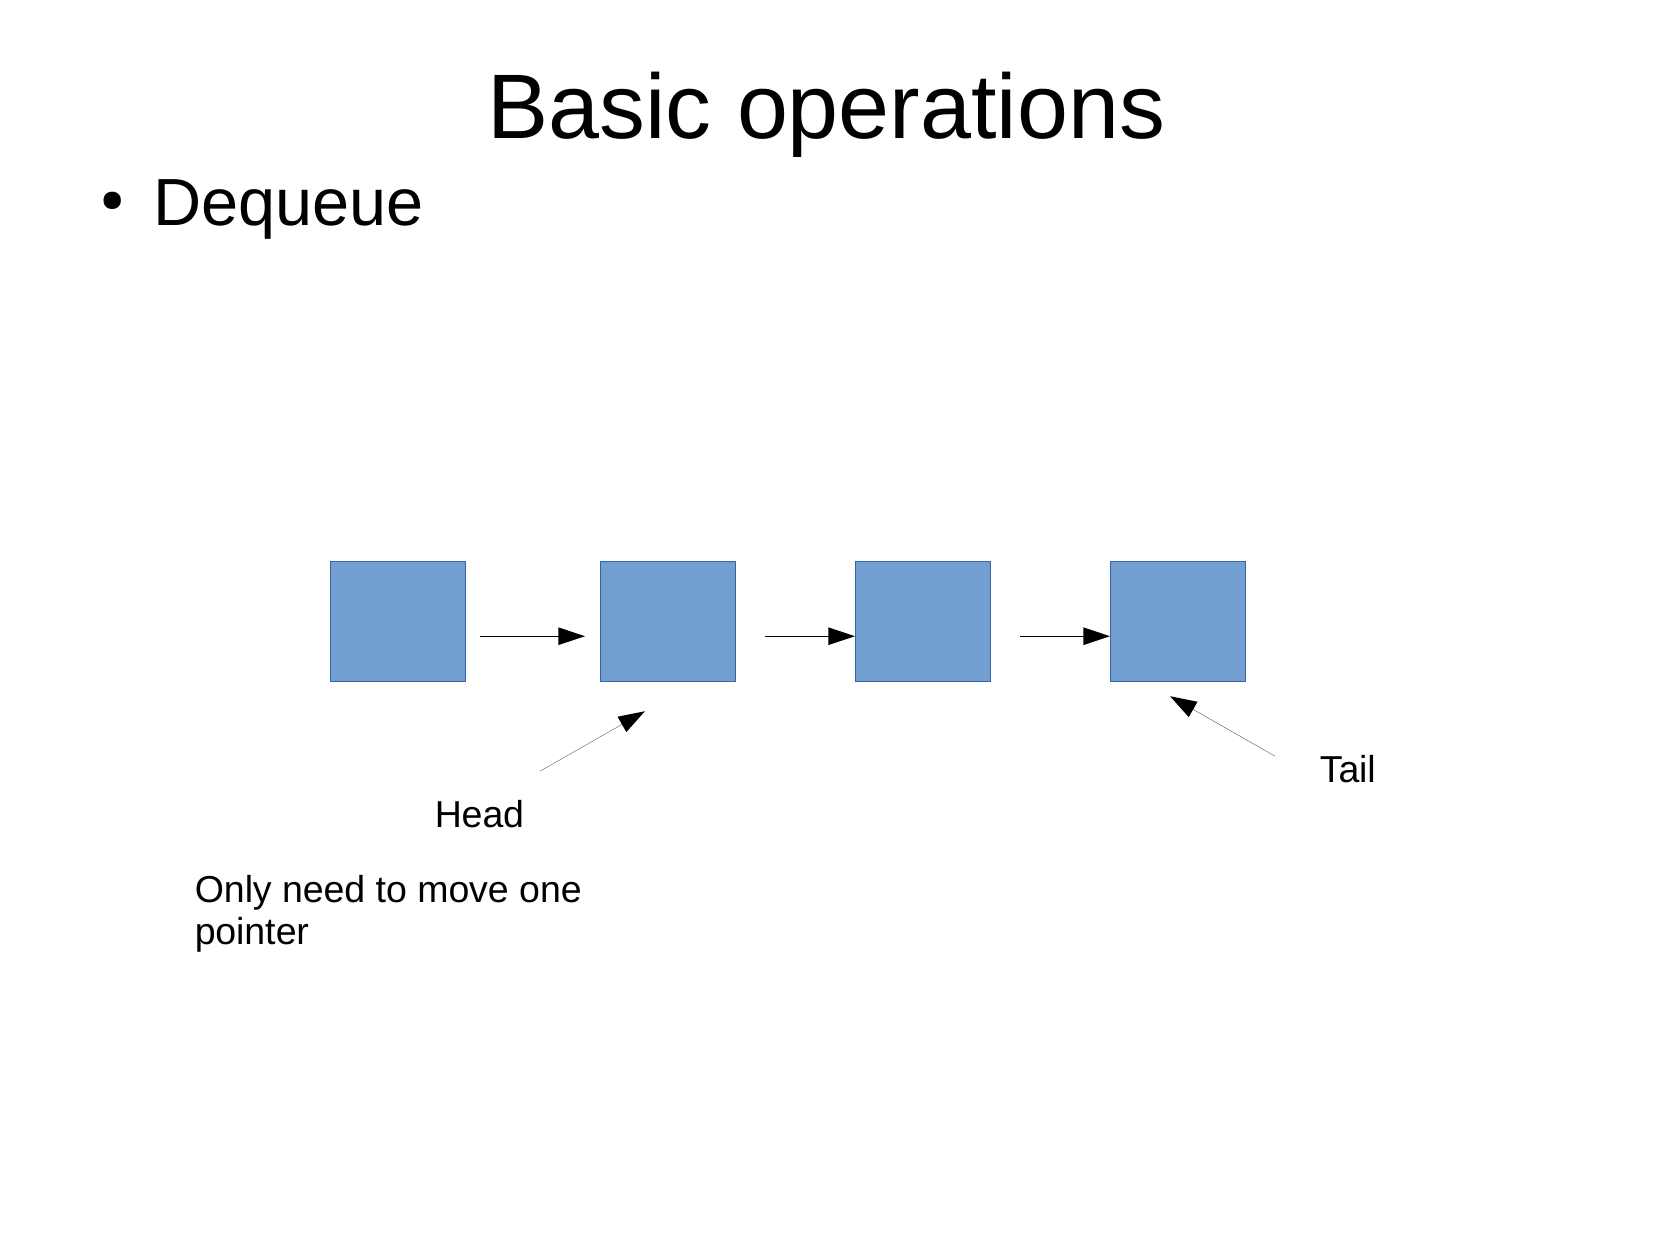

# Basic operations
Dequeue
Tail
Head
Only need to move one pointer